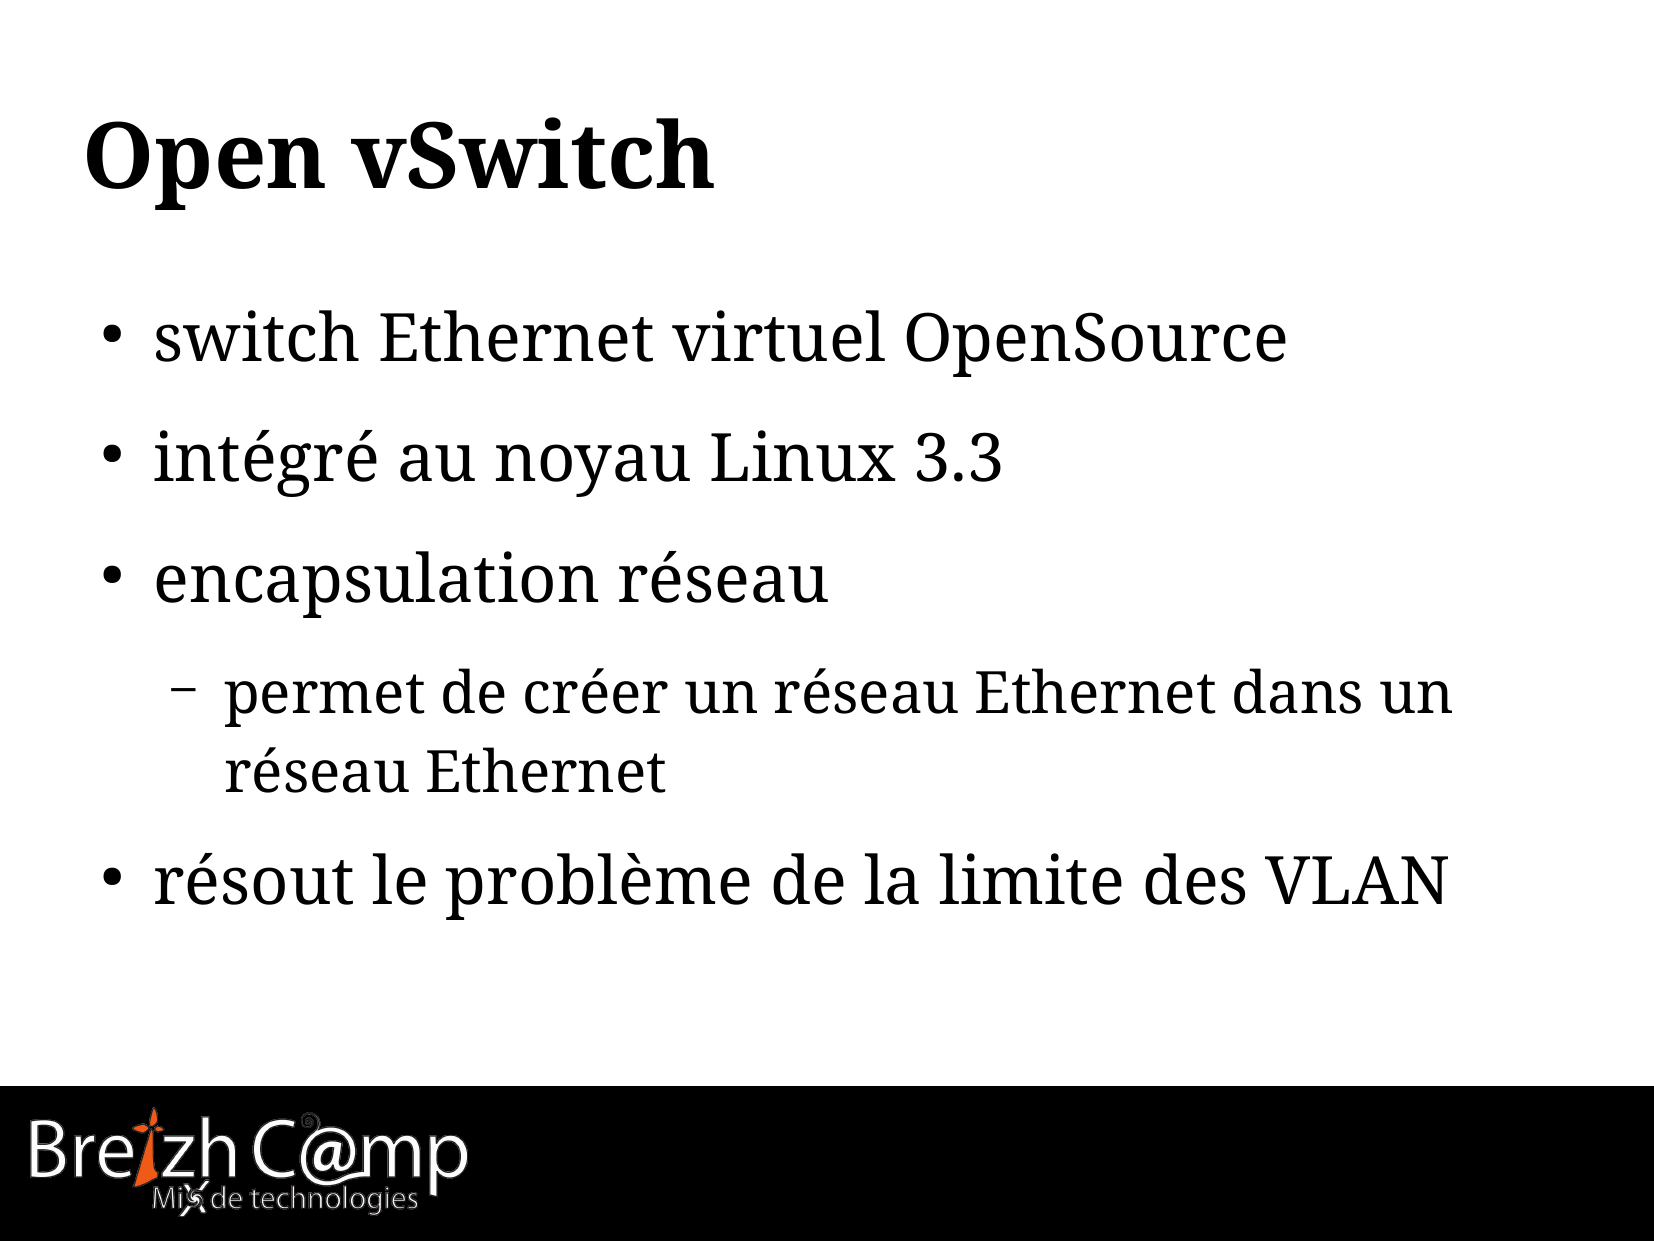

# Open vSwitch
switch Ethernet virtuel OpenSource
intégré au noyau Linux 3.3
encapsulation réseau
permet de créer un réseau Ethernet dans un réseau Ethernet
résout le problème de la limite des VLAN
36